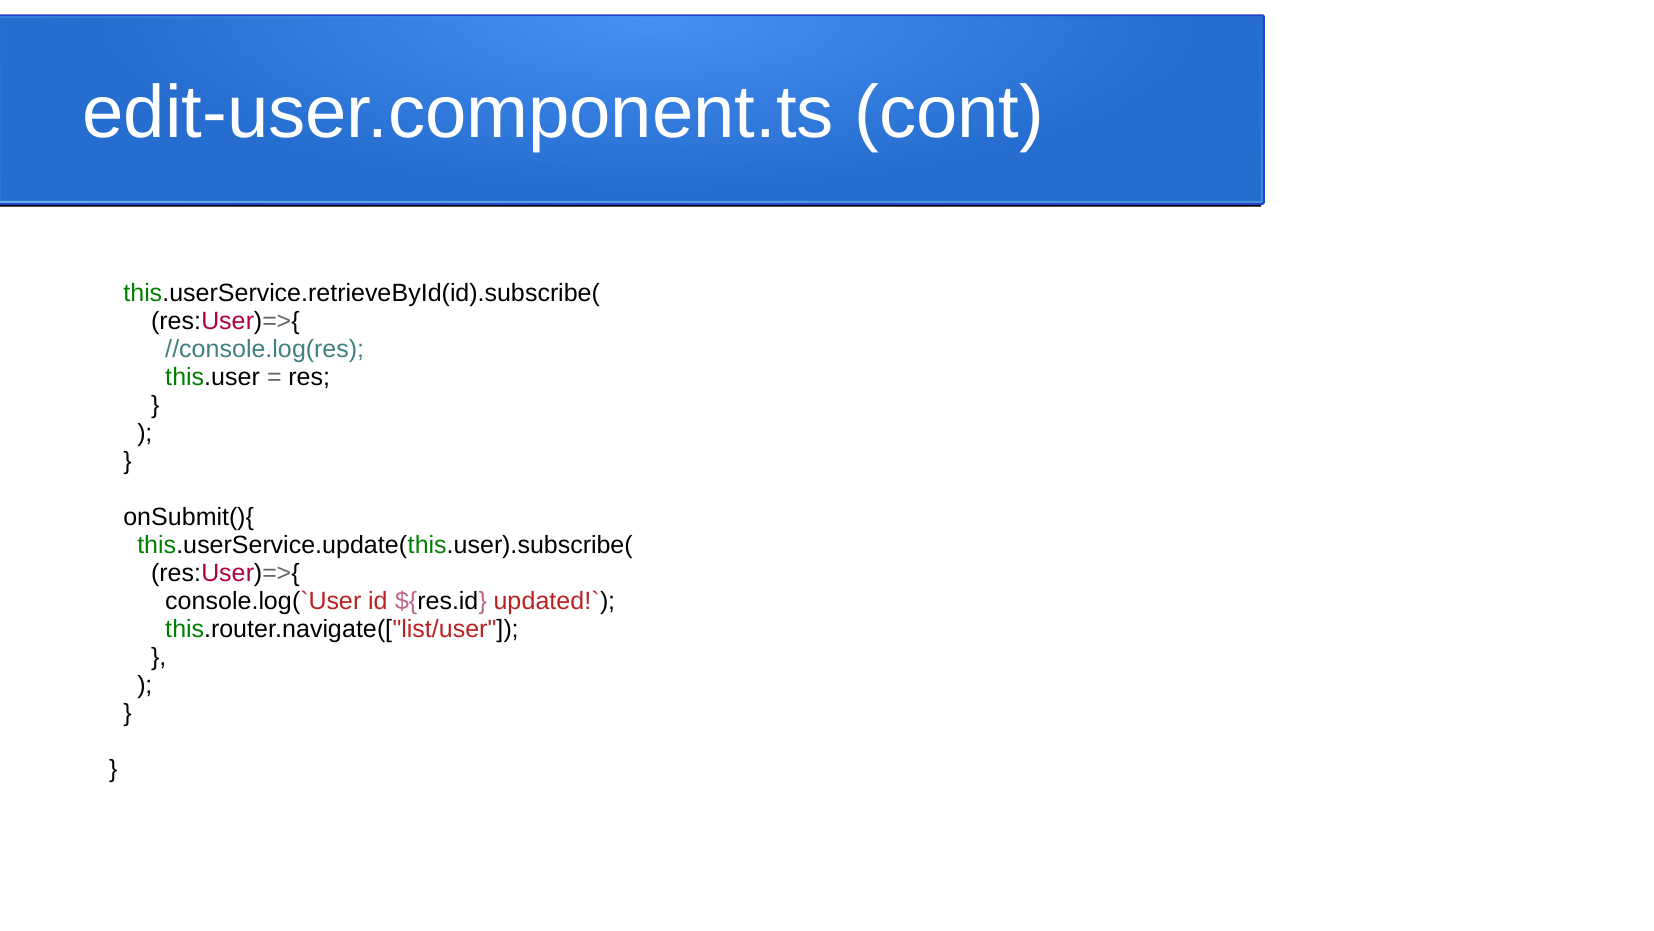

# edit-user.component.ts (cont)
 this.userService.retrieveById(id).subscribe(
 (res:User)=>{
 //console.log(res);
 this.user = res;
 }
 );
 }
 onSubmit(){
 this.userService.update(this.user).subscribe(
 (res:User)=>{
 console.log(`User id ${res.id} updated!`);
 this.router.navigate(["list/user"]);
 },
 );
 }
}